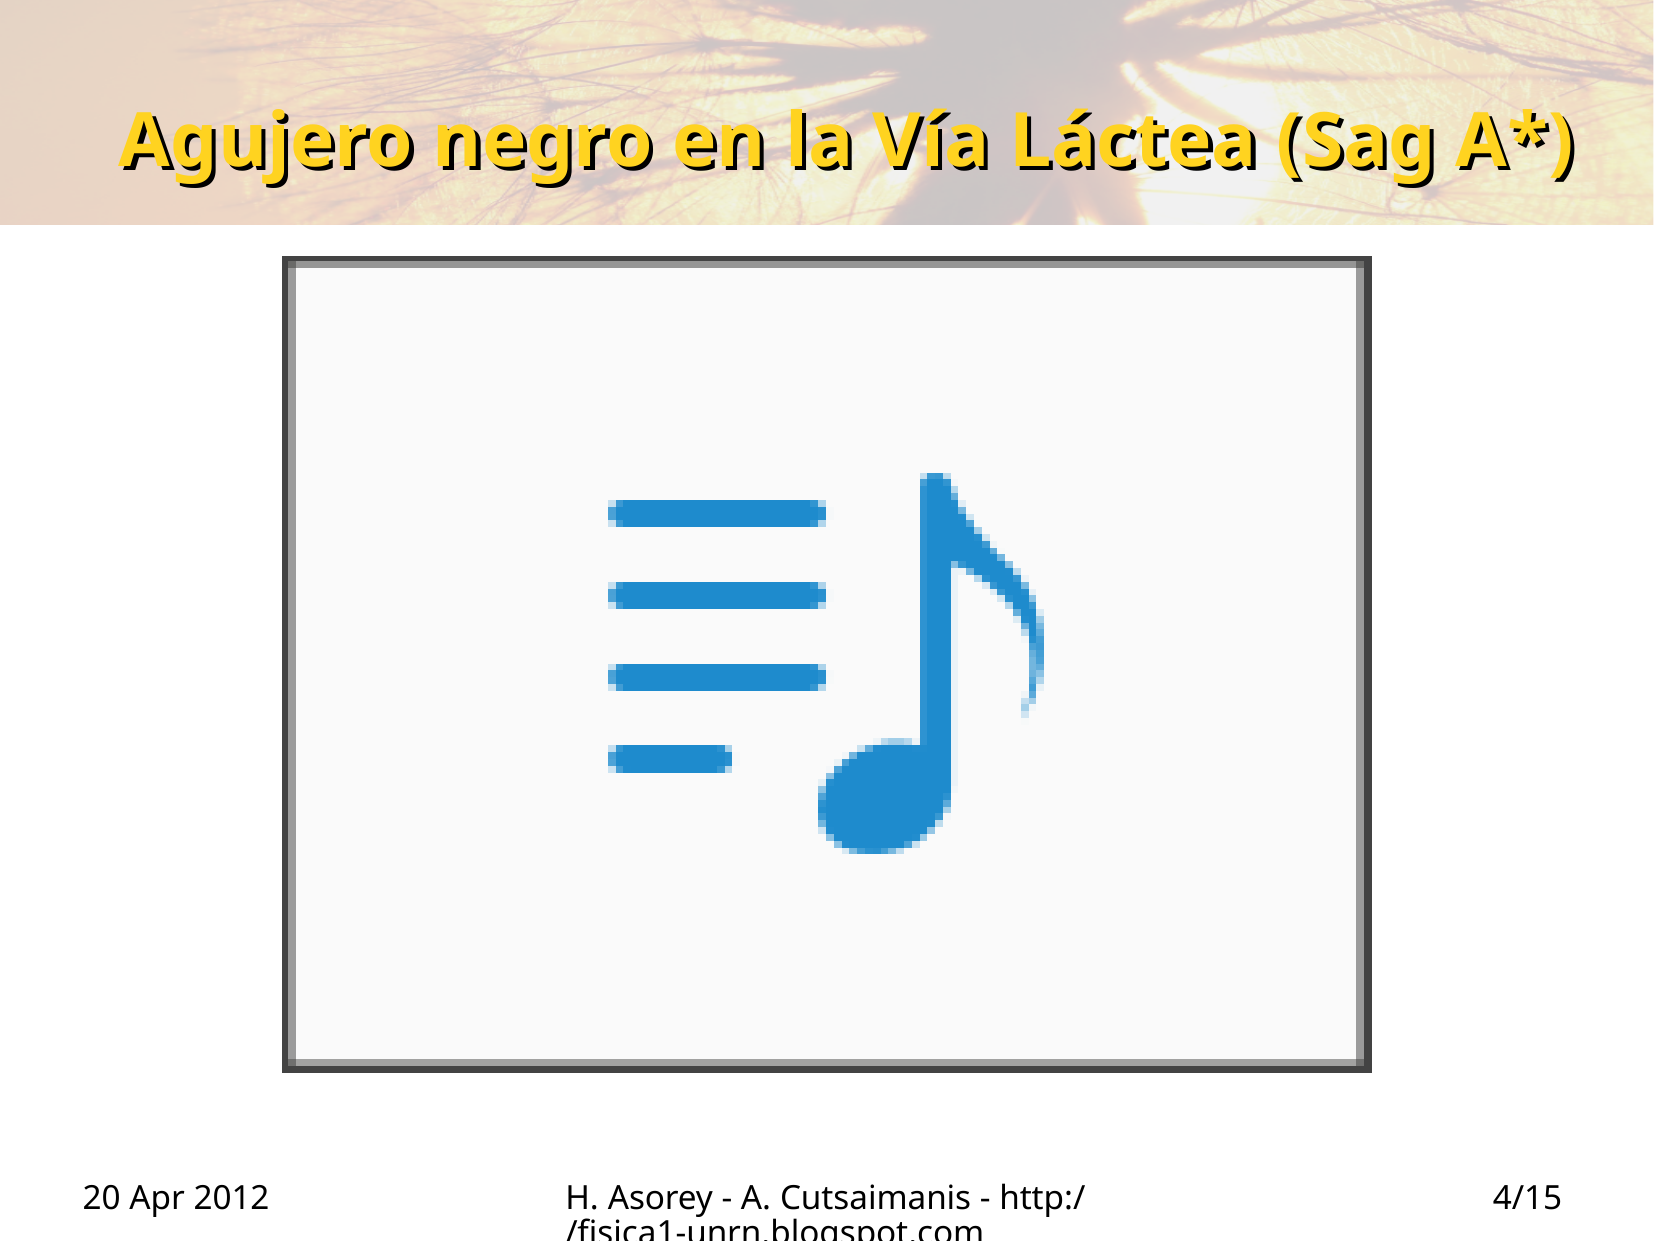

# Agujero negro en la Vía Láctea (Sag A*)
20 Apr 2012
H. Asorey - A. Cutsaimanis - http://fisica1-unrn.blogspot.com
4